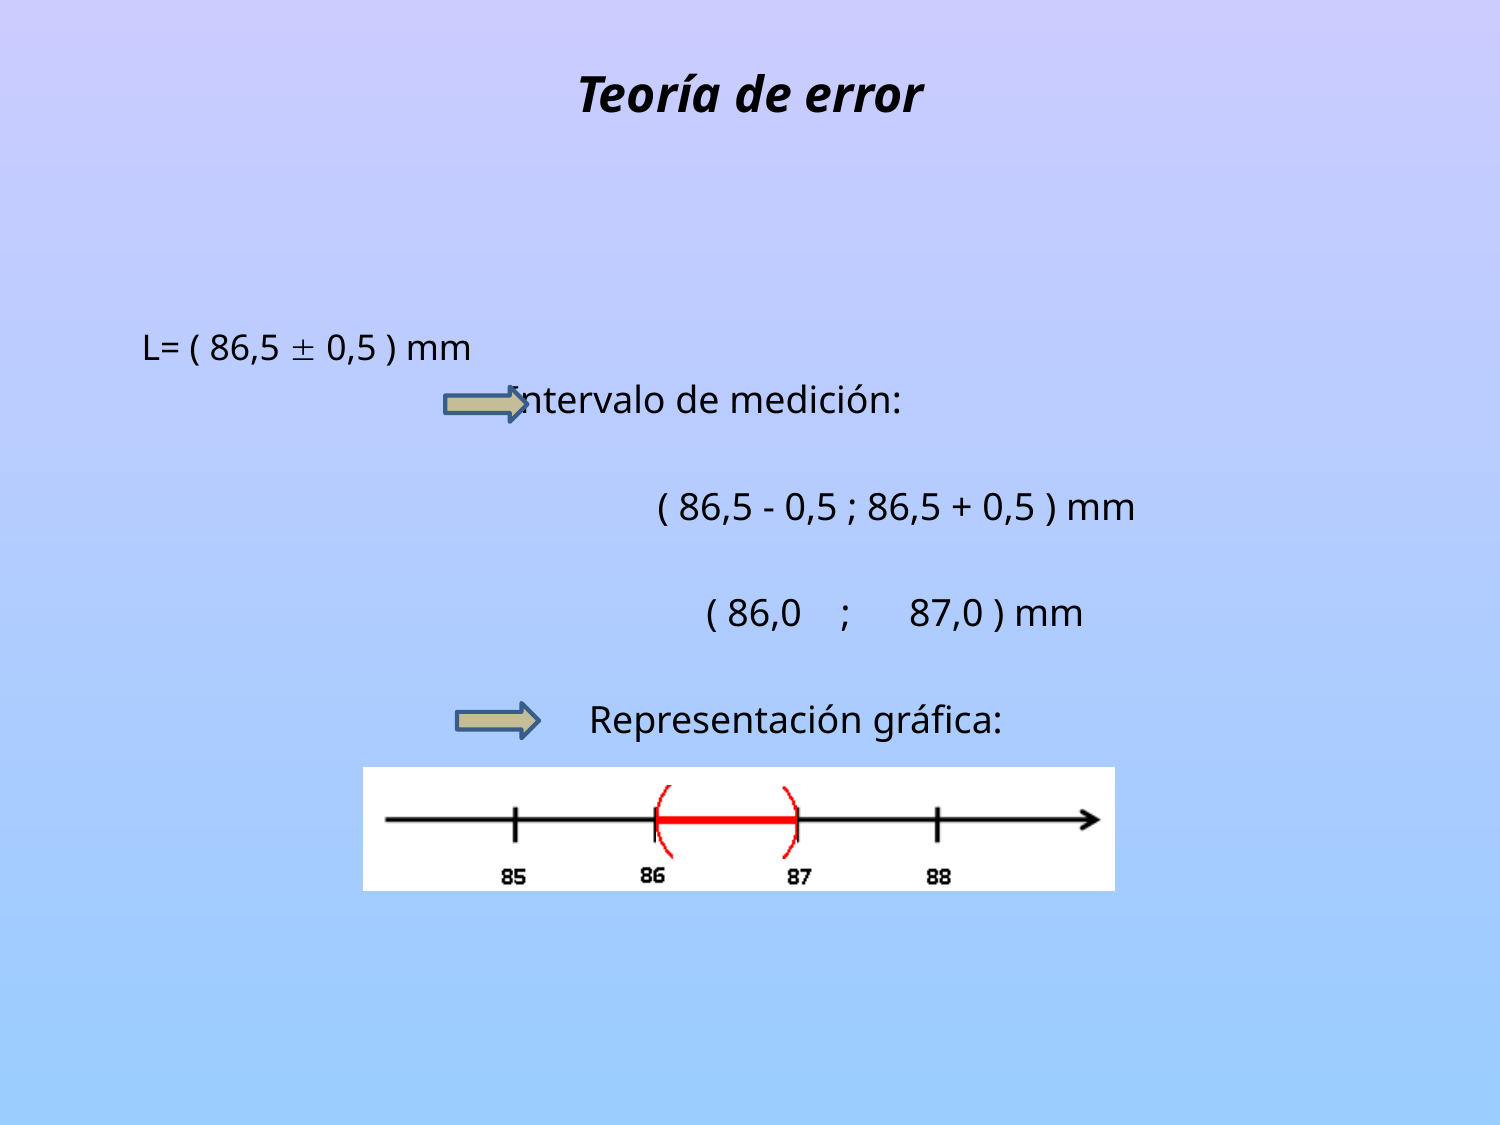

# Teoría de error
L= ( 86,5  0,5 ) mm
				 Intervalo de medición:
						 ( 86,5 - 0,5 ; 86,5 + 0,5 ) mm
						 ( 86,0 ; 87,0 ) mm
			 Representación gráfica: